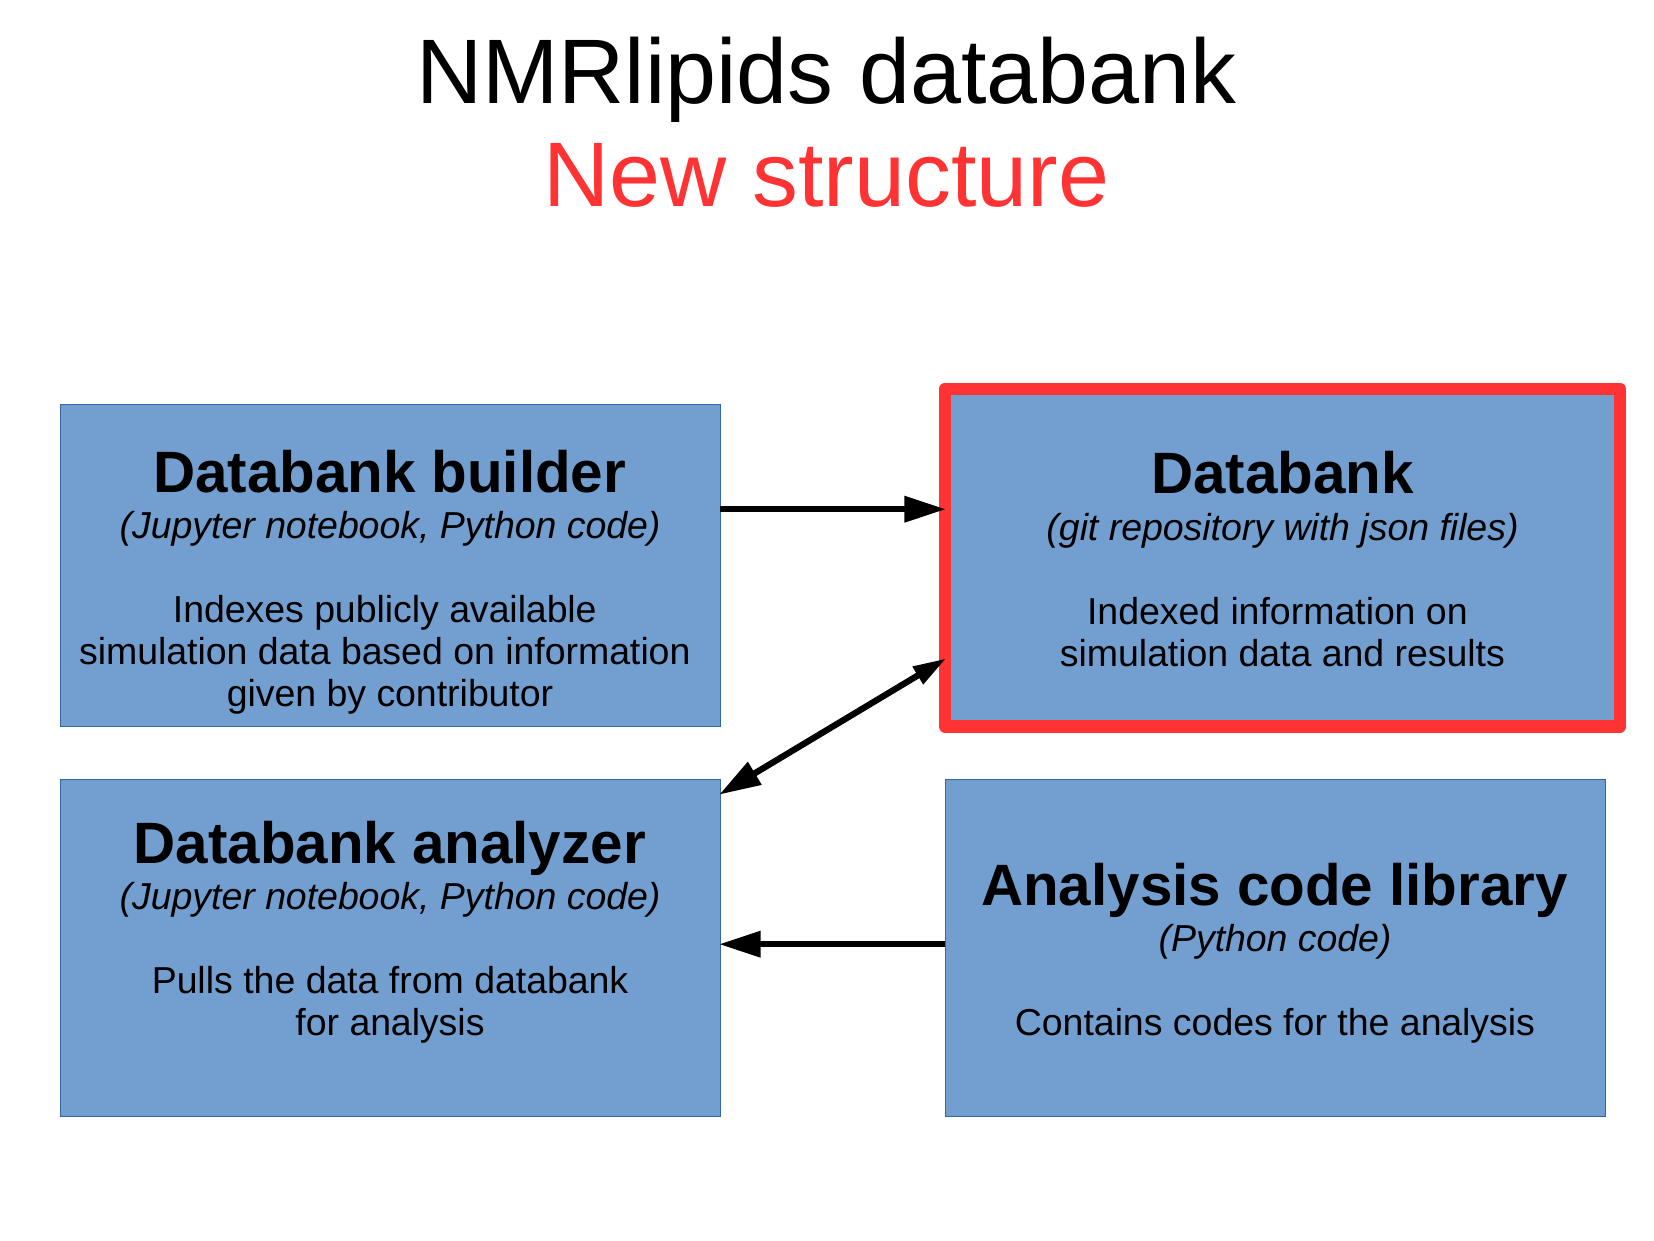

# NMRlipids databank New structure
Databank
(git repository with json files)
Indexed information on
simulation data and results
Databank builder
(Jupyter notebook, Python code)
Indexes publicly available
simulation data based on information
given by contributor
Databank analyzer
(Jupyter notebook, Python code)
Pulls the data from databank
for analysis
Analysis code library
(Python code)
Contains codes for the analysis